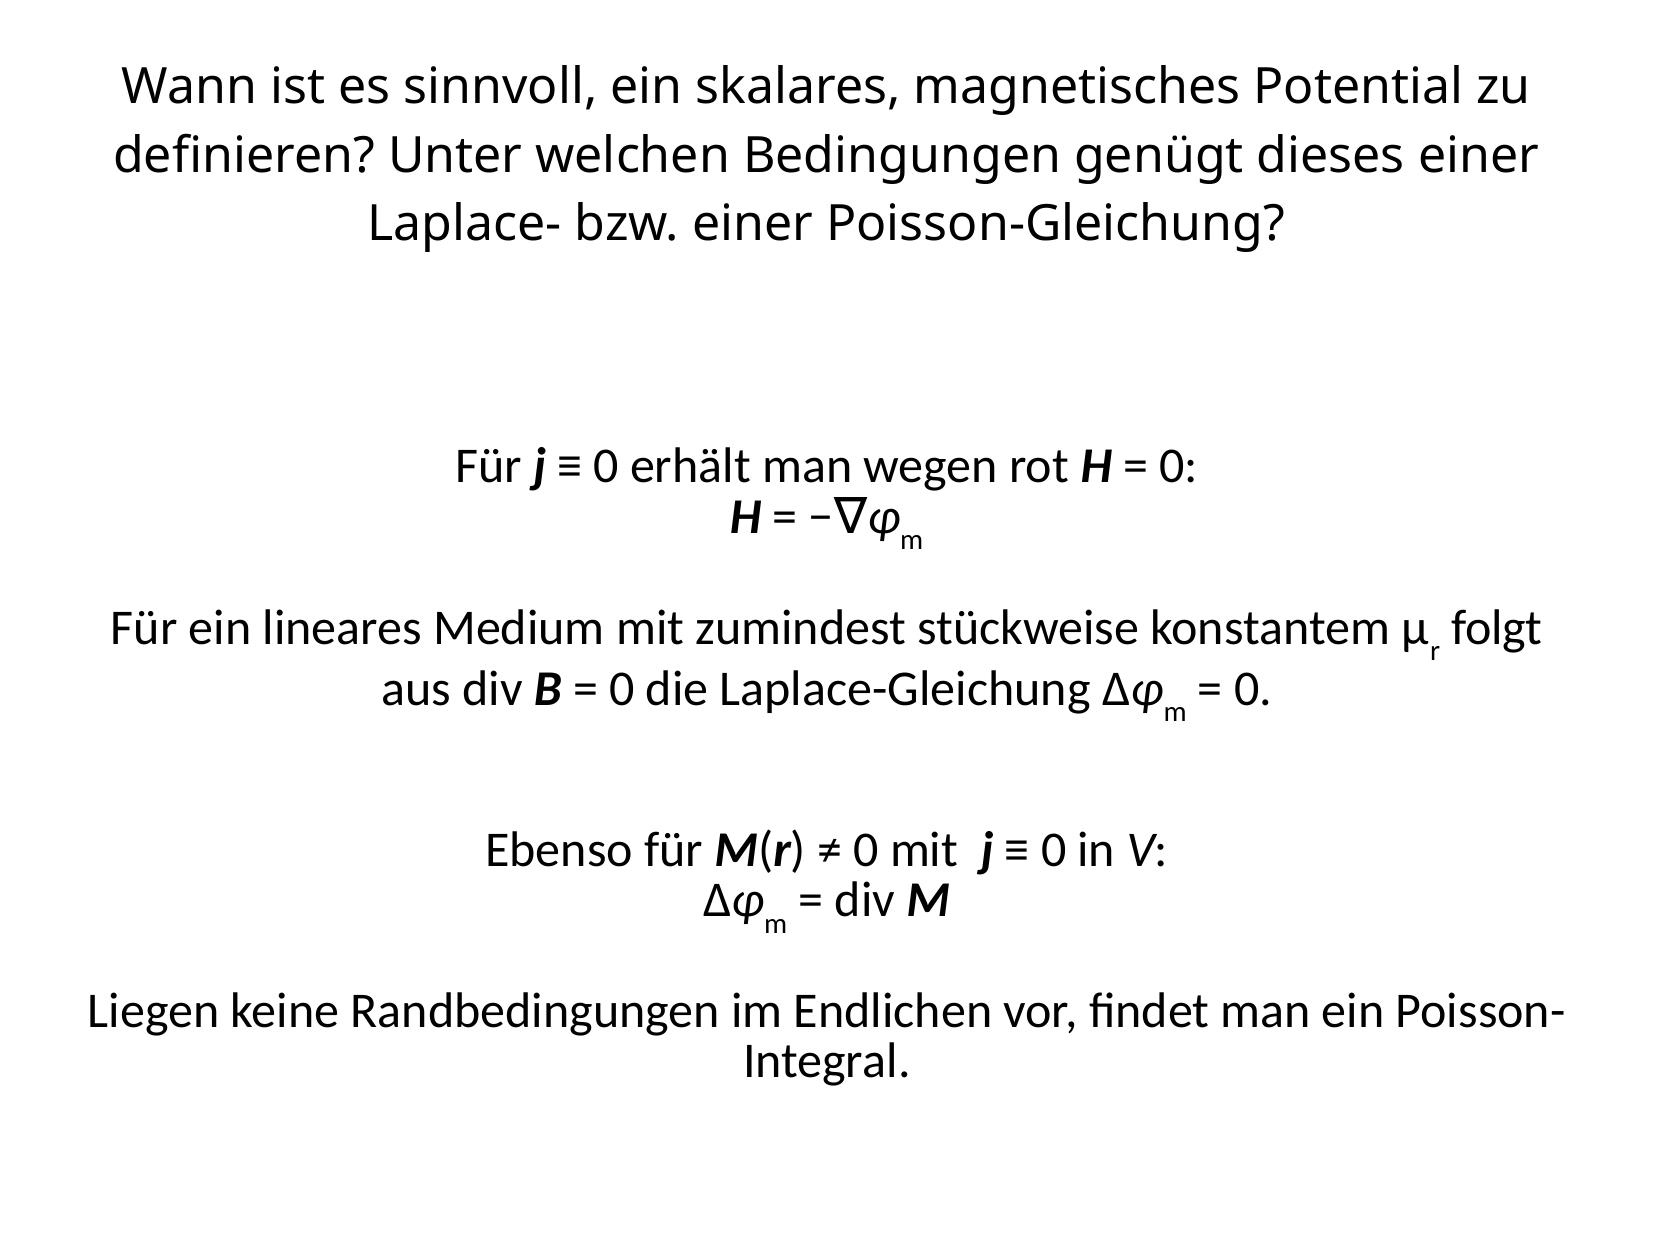

# Wann ist es sinnvoll, ein skalares, magnetisches Potential zu definieren? Unter welchen Bedingungen genügt dieses einer Laplace- bzw. einer Poisson-Gleichung?
Für j ≡ 0 erhält man wegen rot H = 0:
H = −∇φm
Für ein lineares Medium mit zumindest stückweise konstantem μr folgt aus div B = 0 die Laplace-Gleichung Δφm = 0.
Ebenso für M(r) ≠ 0 mit j ≡ 0 in V:
Δφm = div M
Liegen keine Randbedingungen im Endlichen vor, findet man ein Poisson-Integral.